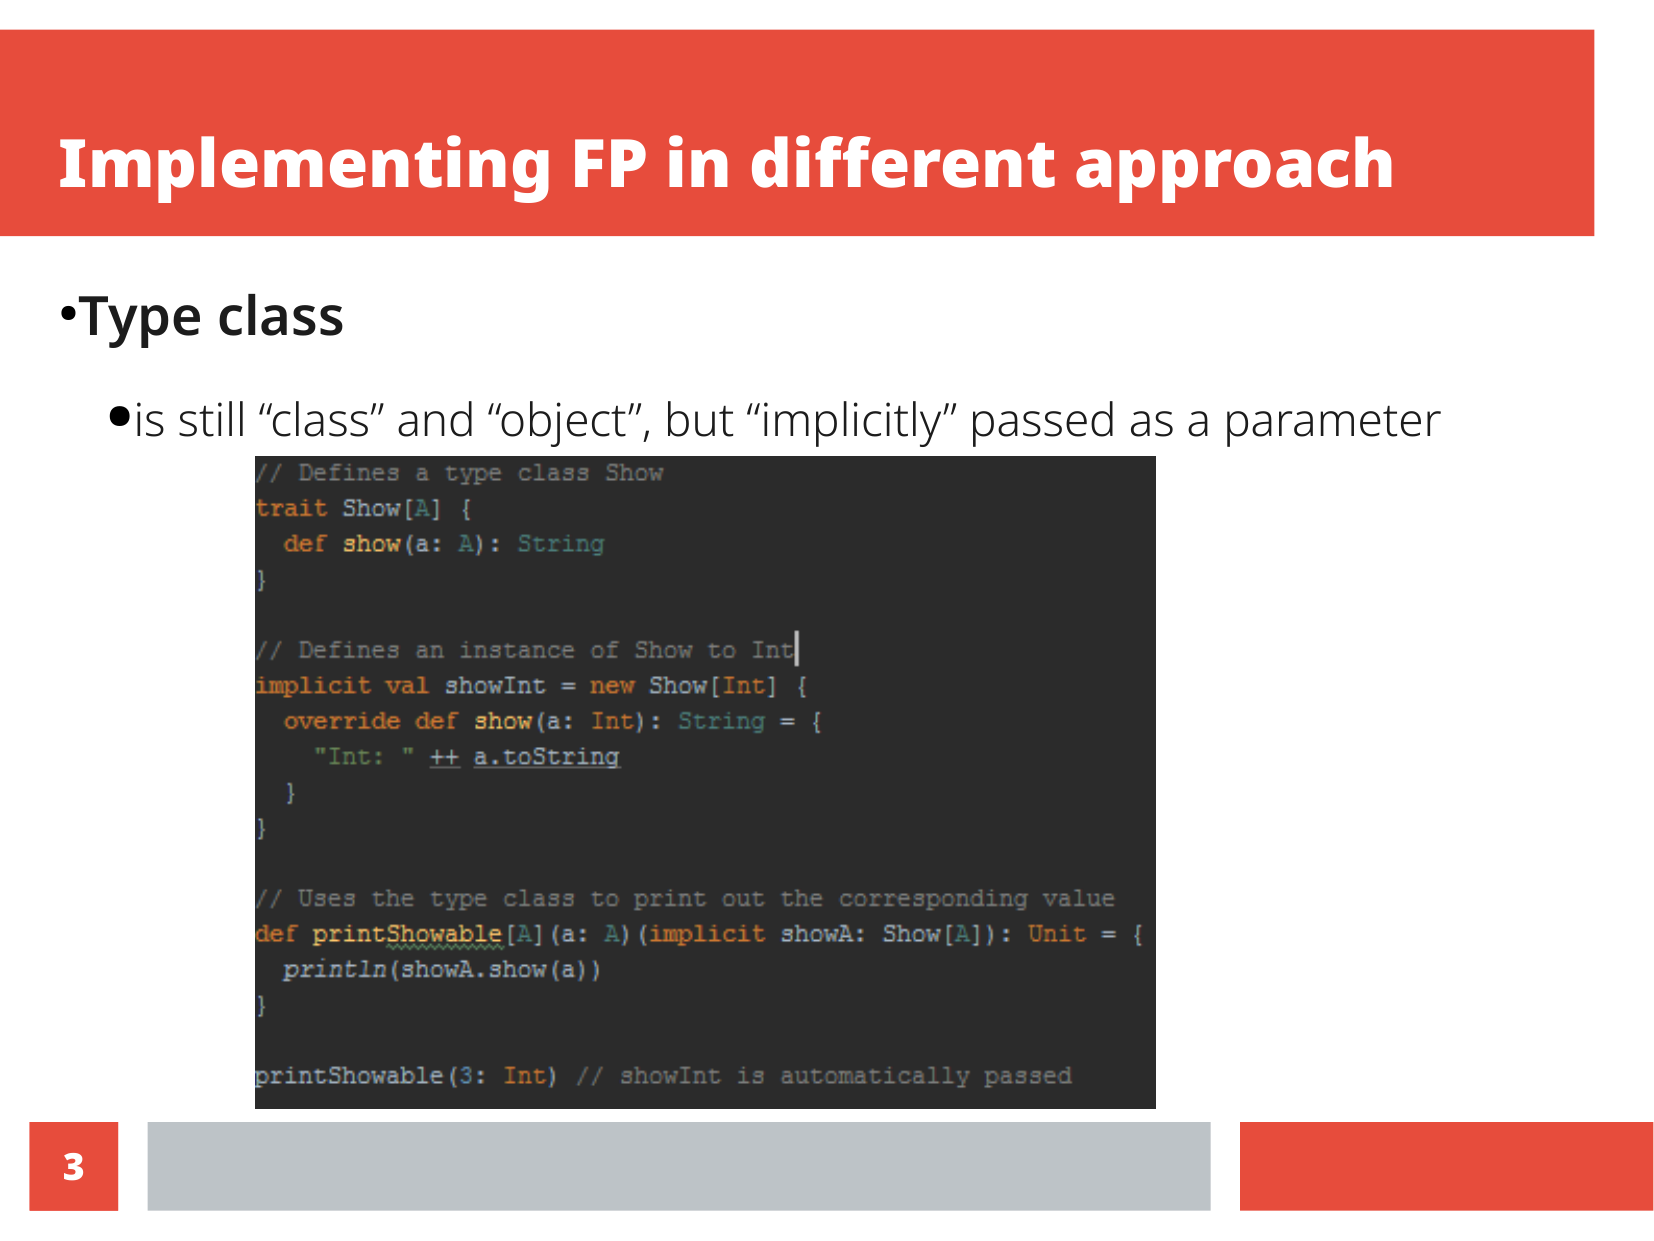

# Implementing FP in different approach
Type class
is still “class” and “object”, but “implicitly” passed as a parameter
3